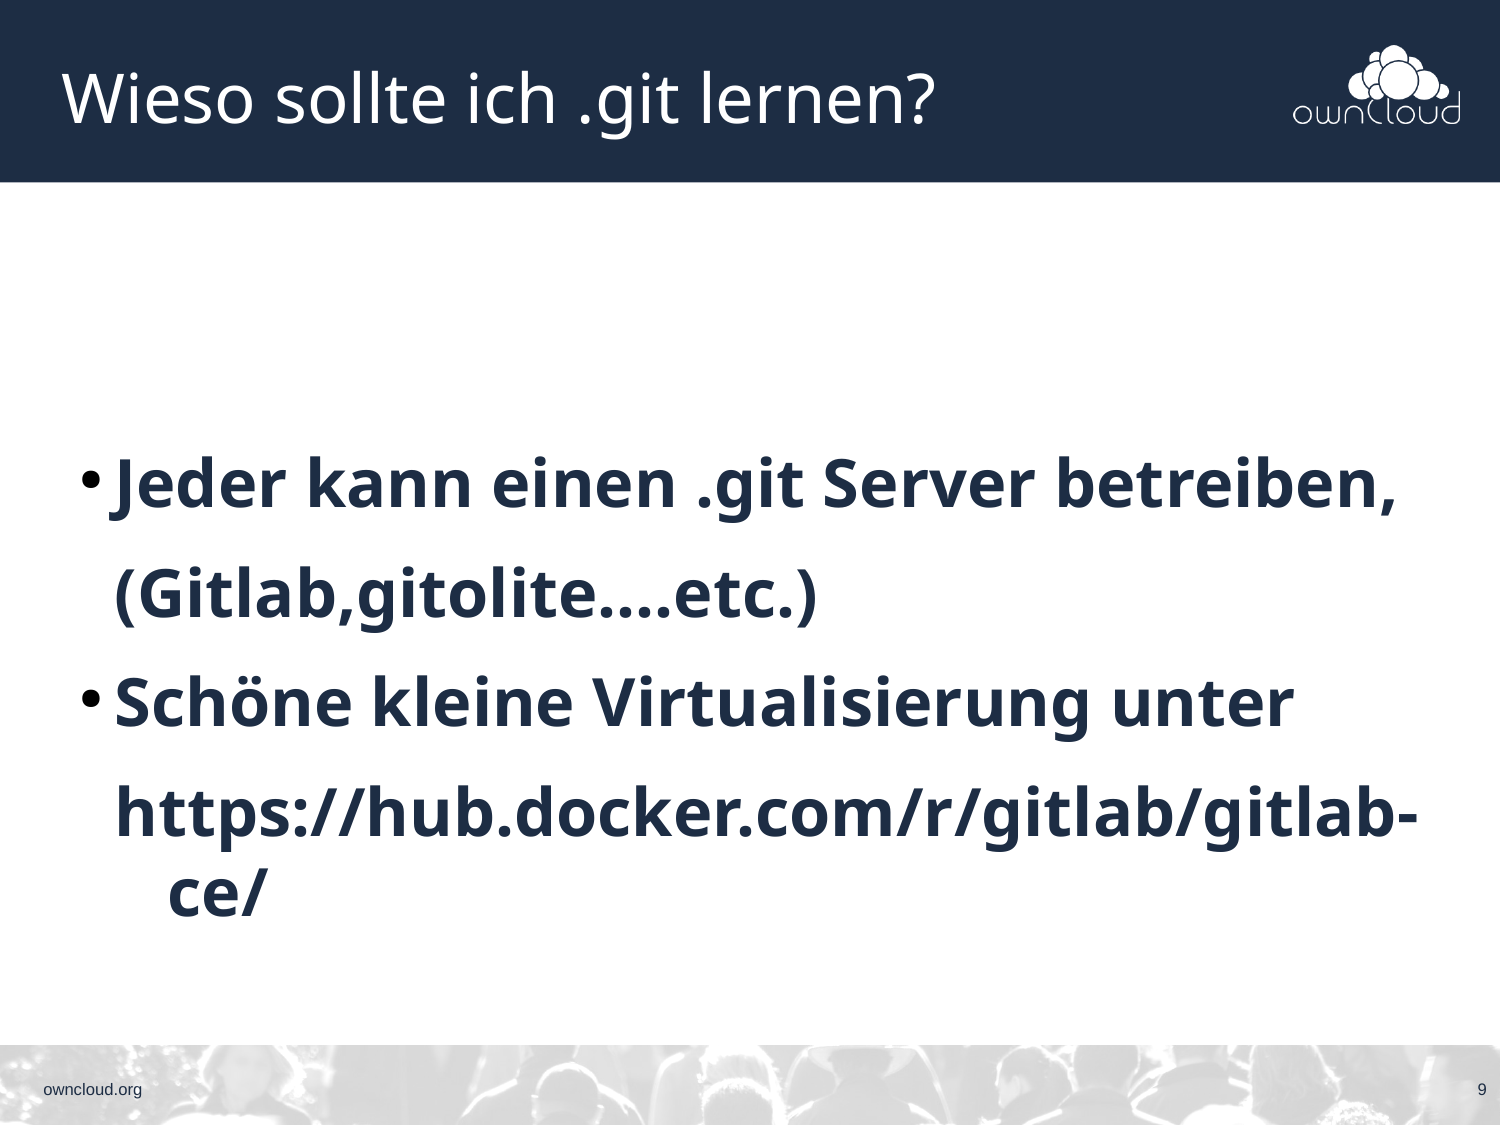

# Wieso sollte ich .git lernen?
Jeder kann einen .git Server betreiben,
(Gitlab,gitolite….etc.)
Schöne kleine Virtualisierung unter
https://hub.docker.com/r/gitlab/gitlab-ce/